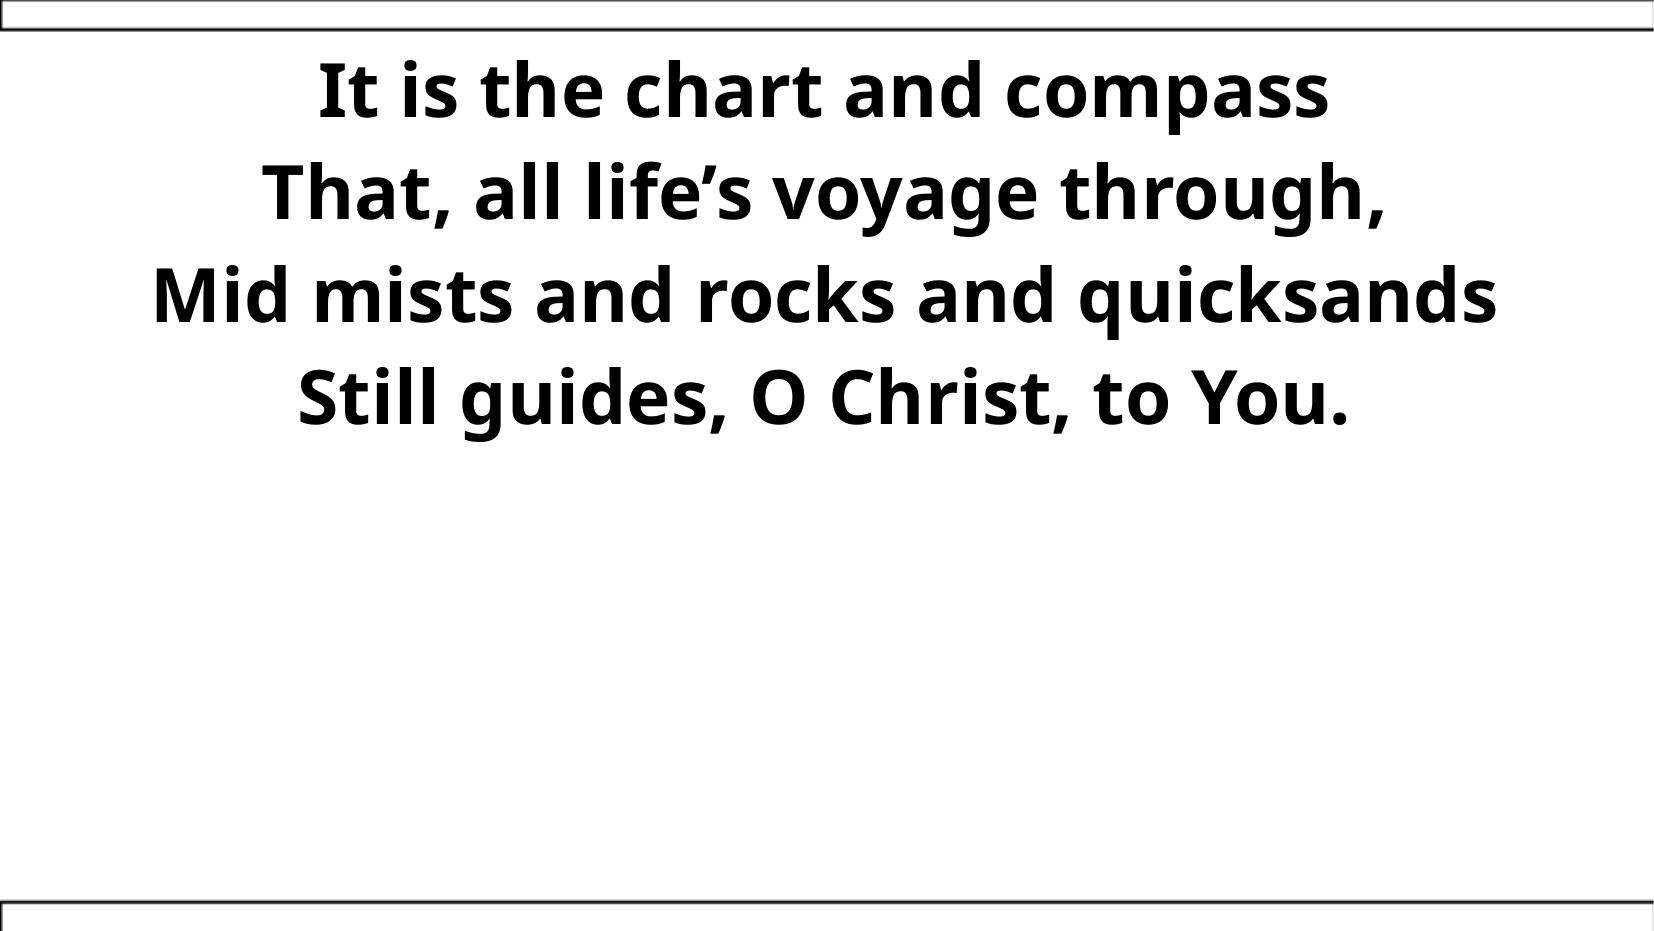

It is the chart and compass
That, all life’s voyage through,
Mid mists and rocks and quicksands
Still guides, O Christ, to You.